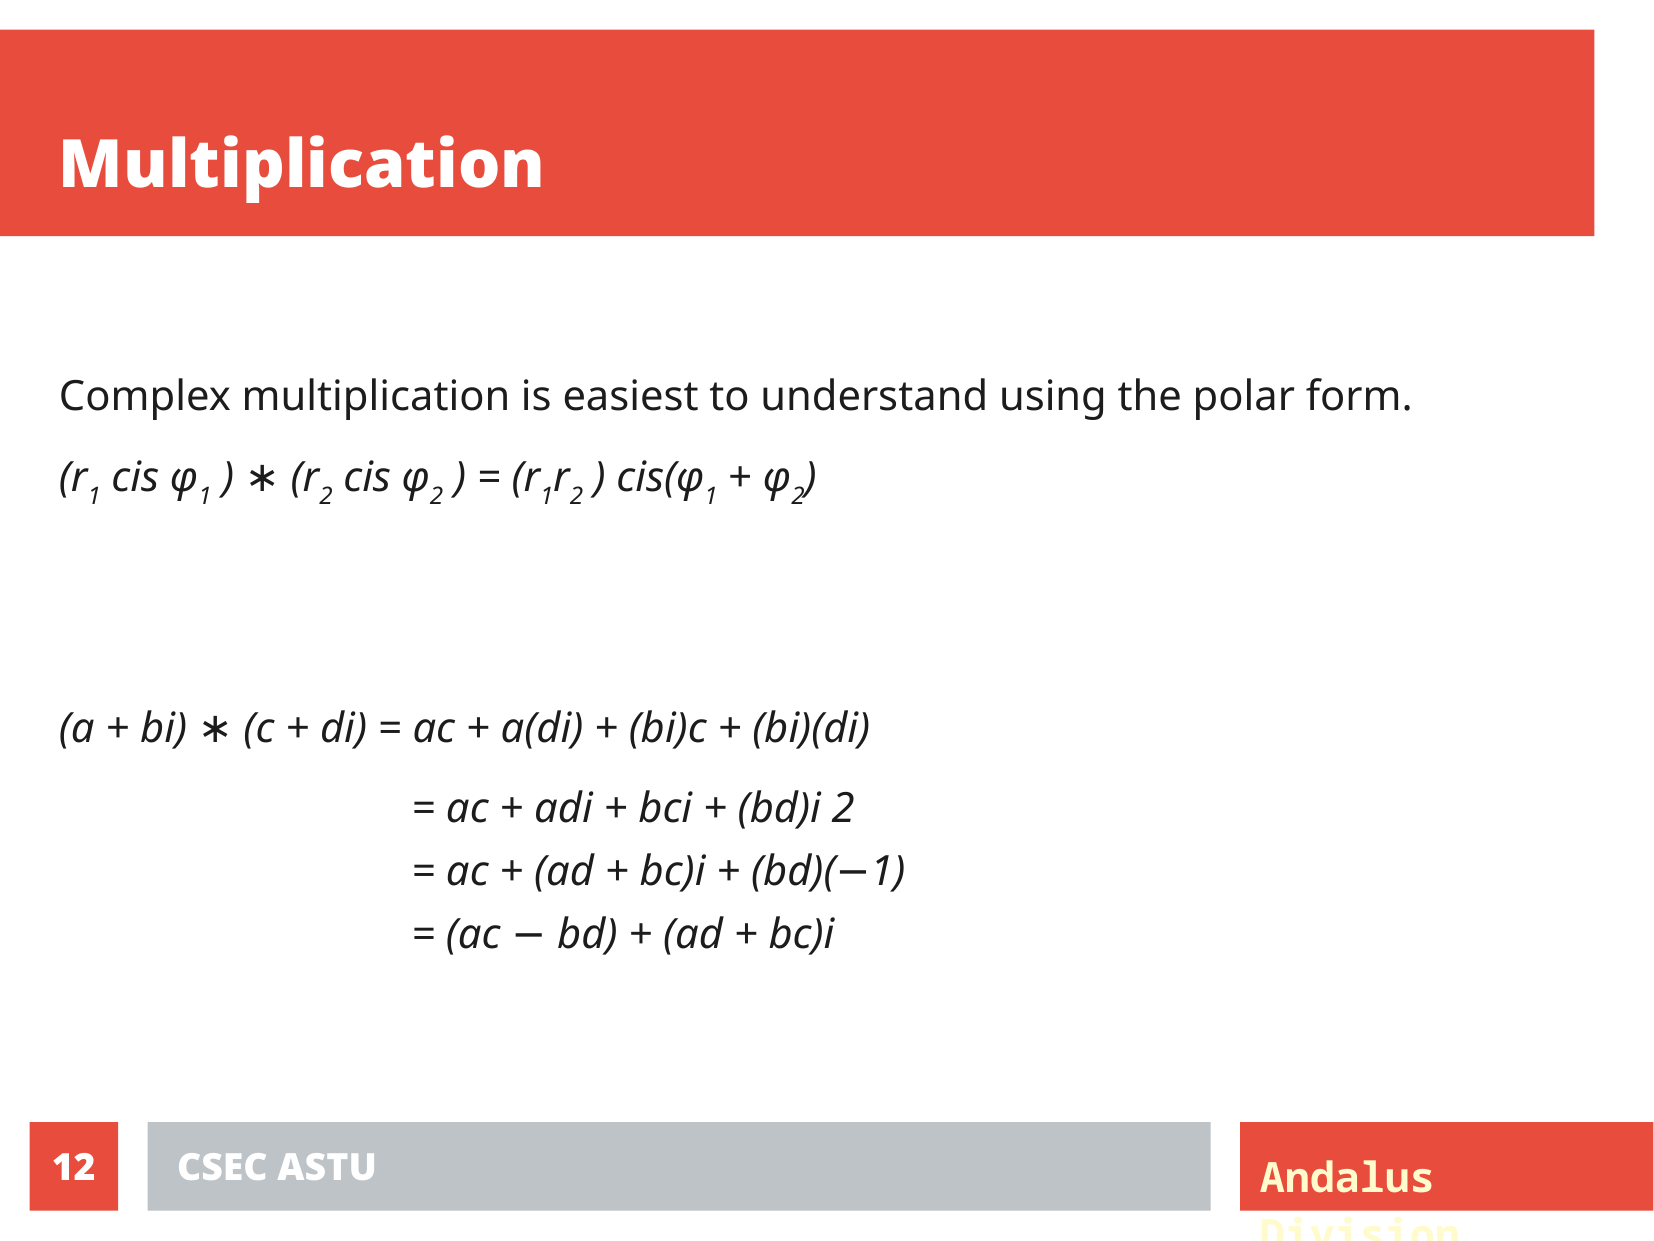

# Multiplication
Complex multiplication is easiest to understand using the polar form.
(r1 cis φ1 ) ∗ (r2 cis φ2 ) = (r1r2 ) cis(φ1 + φ2)
(a + bi) ∗ (c + di) = ac + a(di) + (bi)c + (bi)(di)
 = ac + adi + bci + (bd)i 2
 = ac + (ad + bc)i + (bd)(−1)
 = (ac − bd) + (ad + bc)i
12
CSEC ASTU
Andalus Division